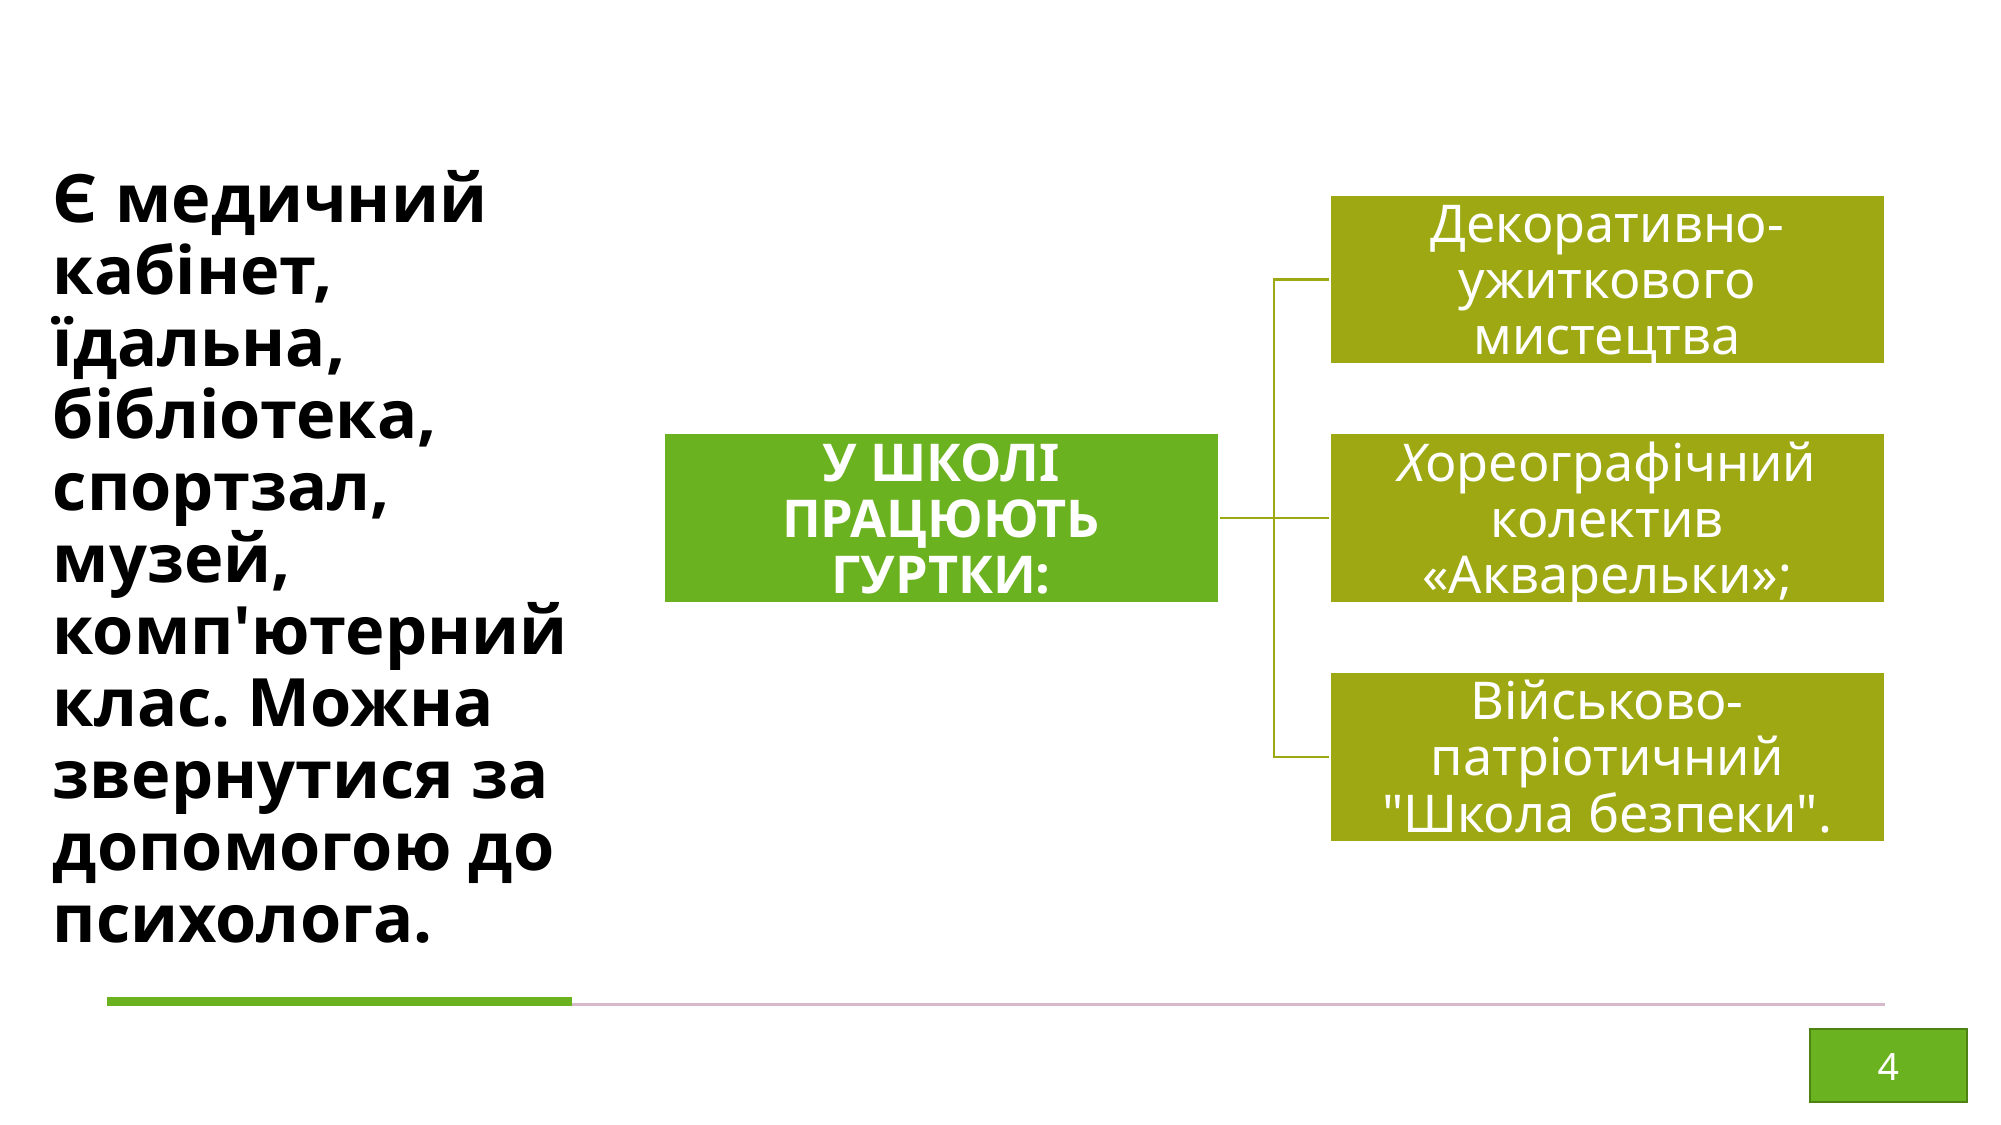

# Є медичний кабінет, їдальна, бібліотека, спортзал, музей, комп'ютерний клас. Можна звернутися за допомогою до психолога.
Декоративно-ужиткового мистецтва «Берегиня»;
У ШКОЛІ ПРАЦЮЮТЬ ГУРТКИ:
Хореографічний колектив «Акварельки»;
Військово-патріотичний "Школа безпеки".
4